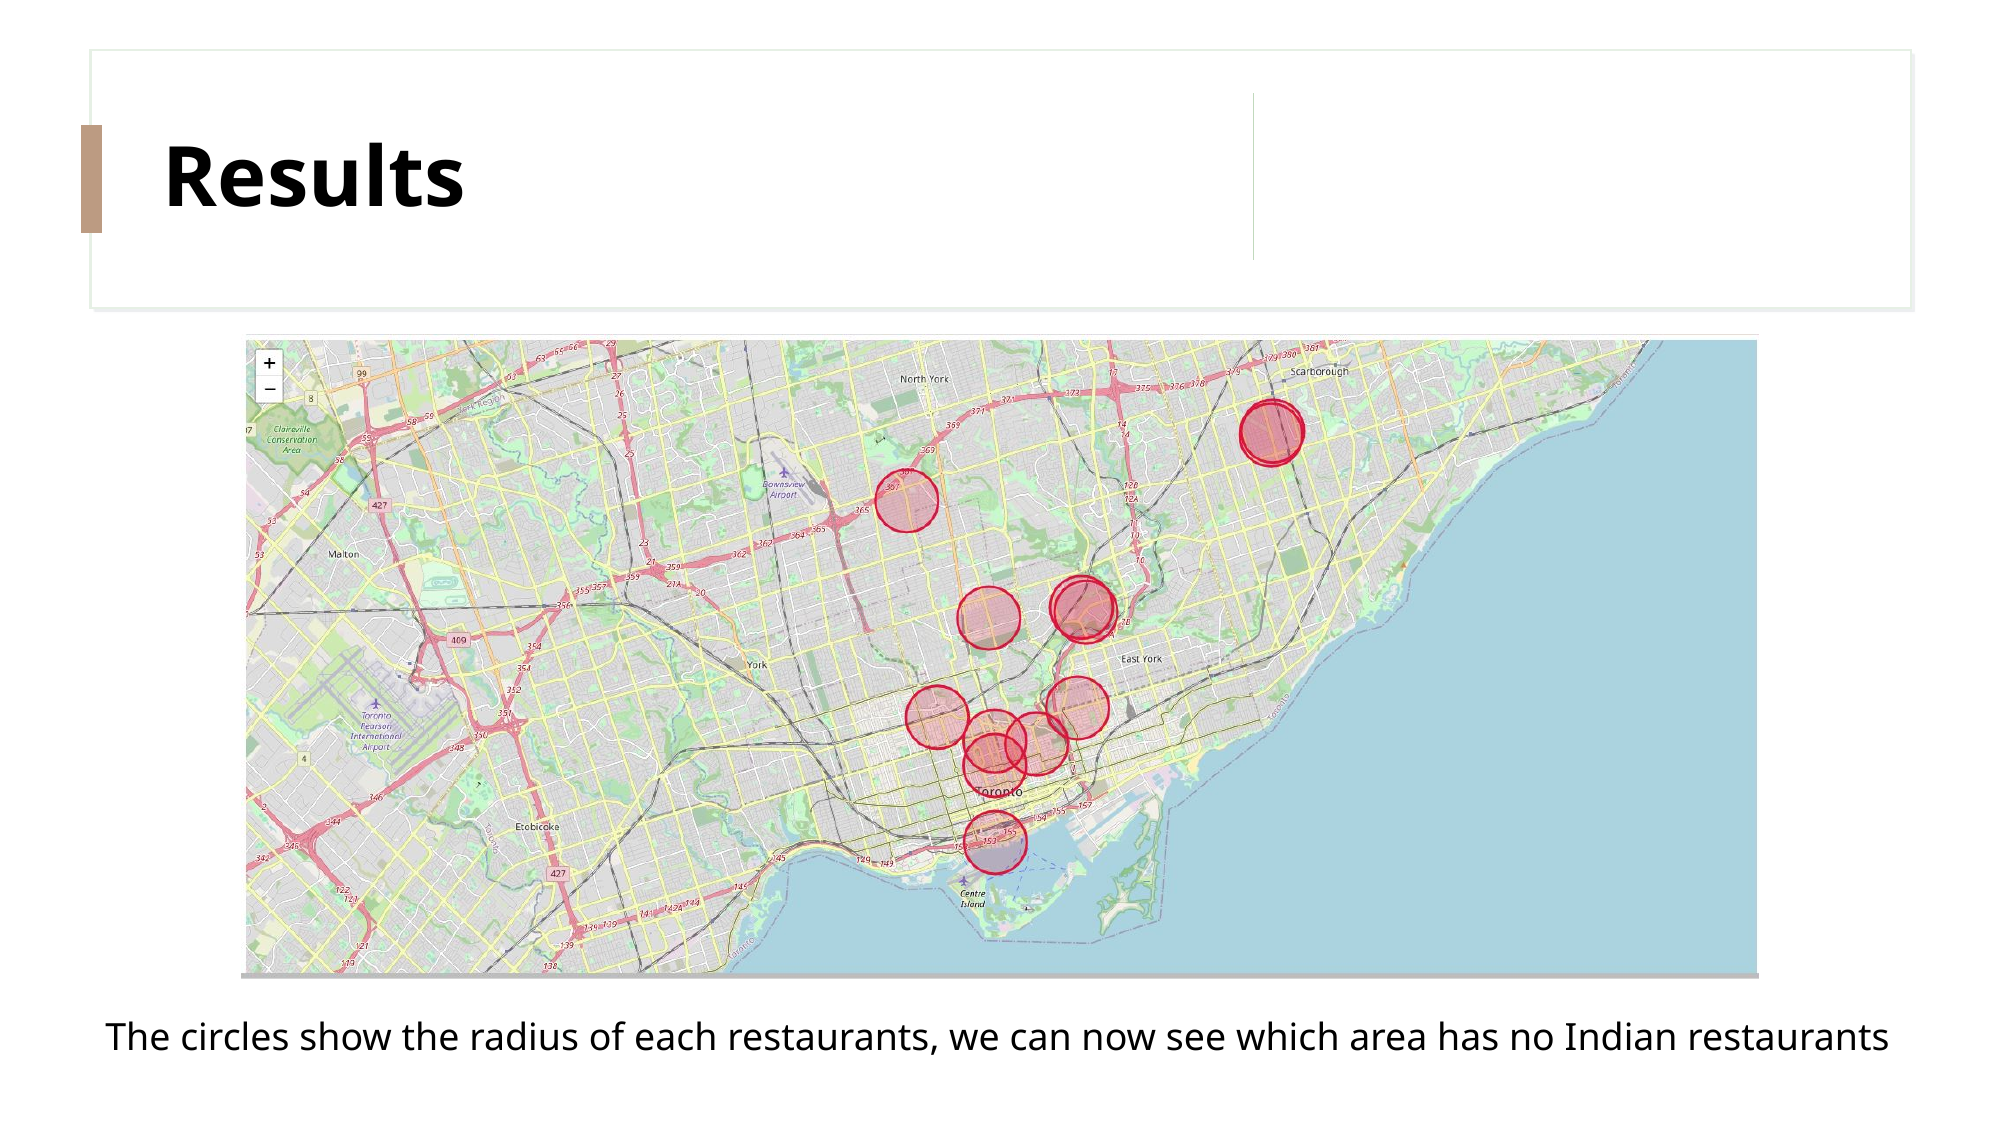

# Results
The circles show the radius of each restaurants, we can now see which area has no Indian restaurants